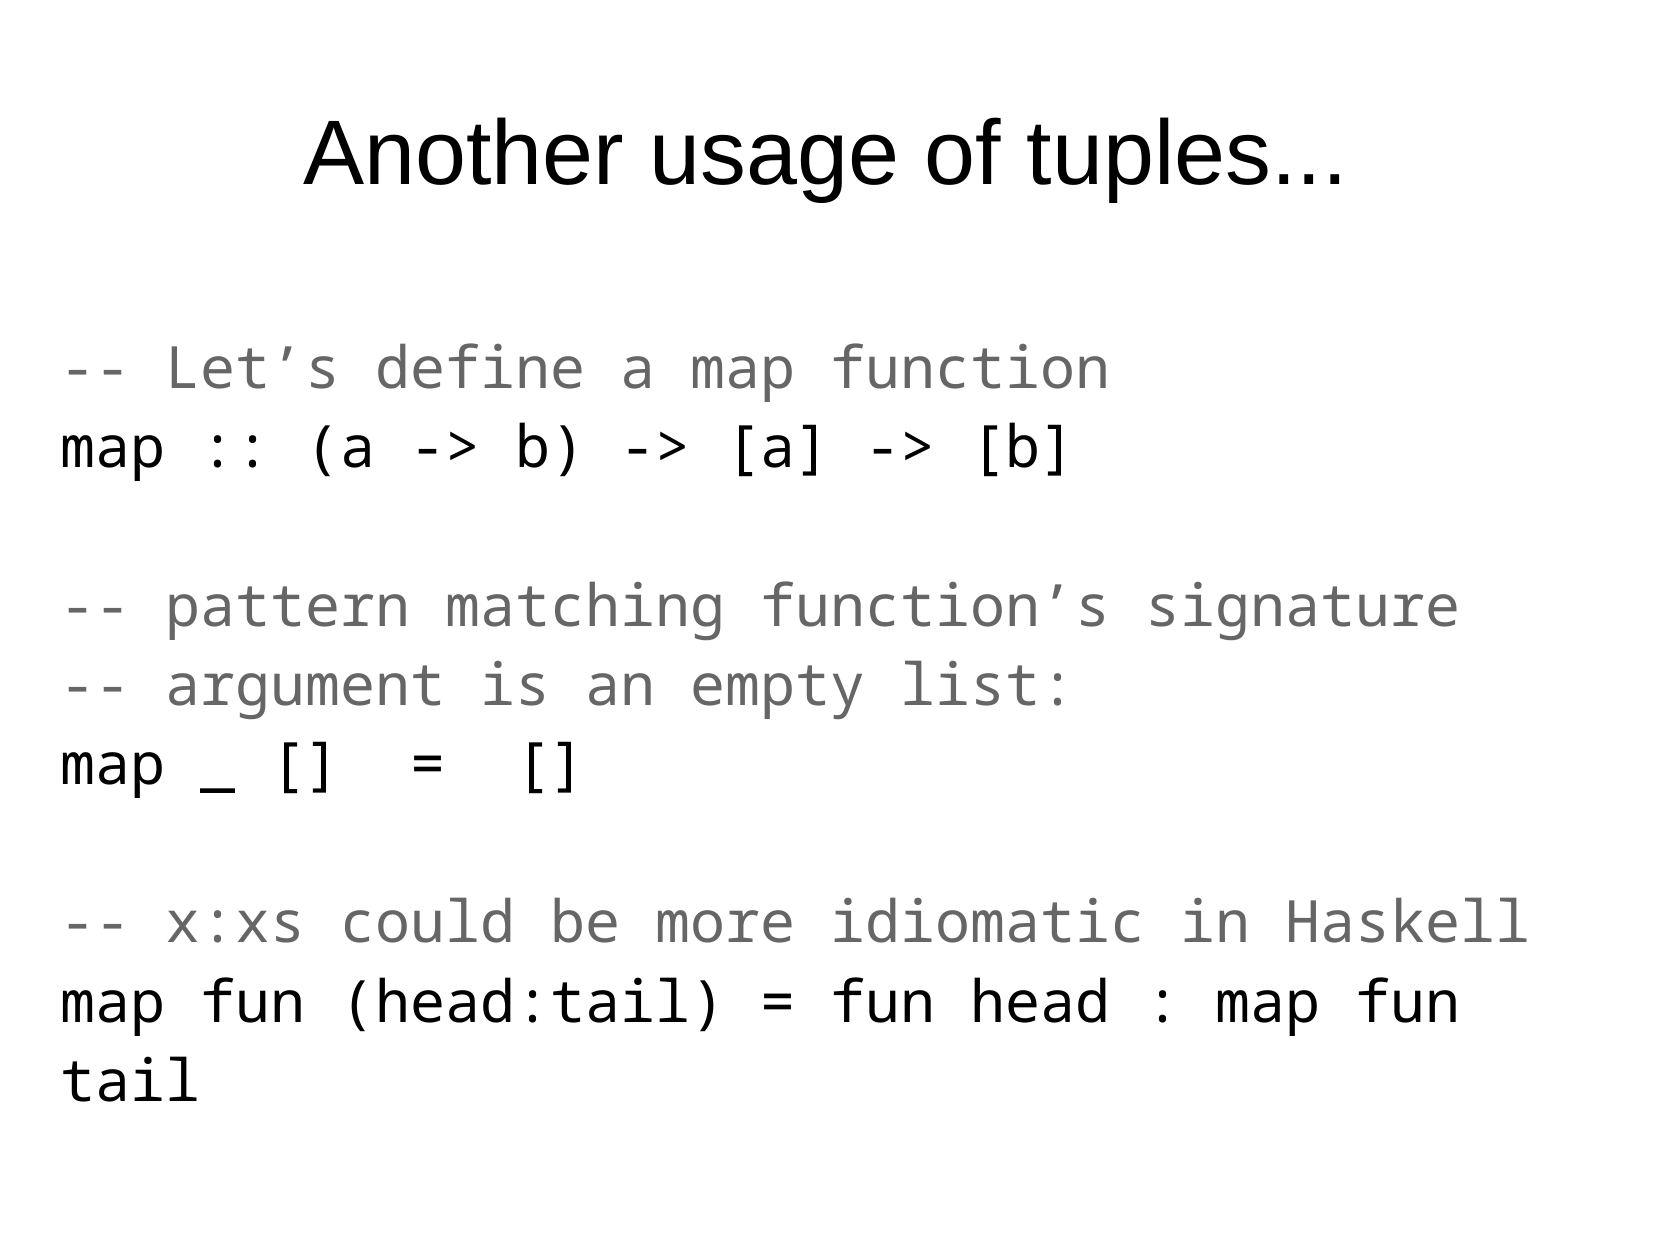

# Another usage of tuples...
-- Let’s define a map function
map :: (a -> b) -> [a] -> [b]
-- pattern matching function’s signature
-- argument is an empty list:
map _ [] = []
-- x:xs could be more idiomatic in Haskell
map fun (head:tail) = fun head : map fun tail